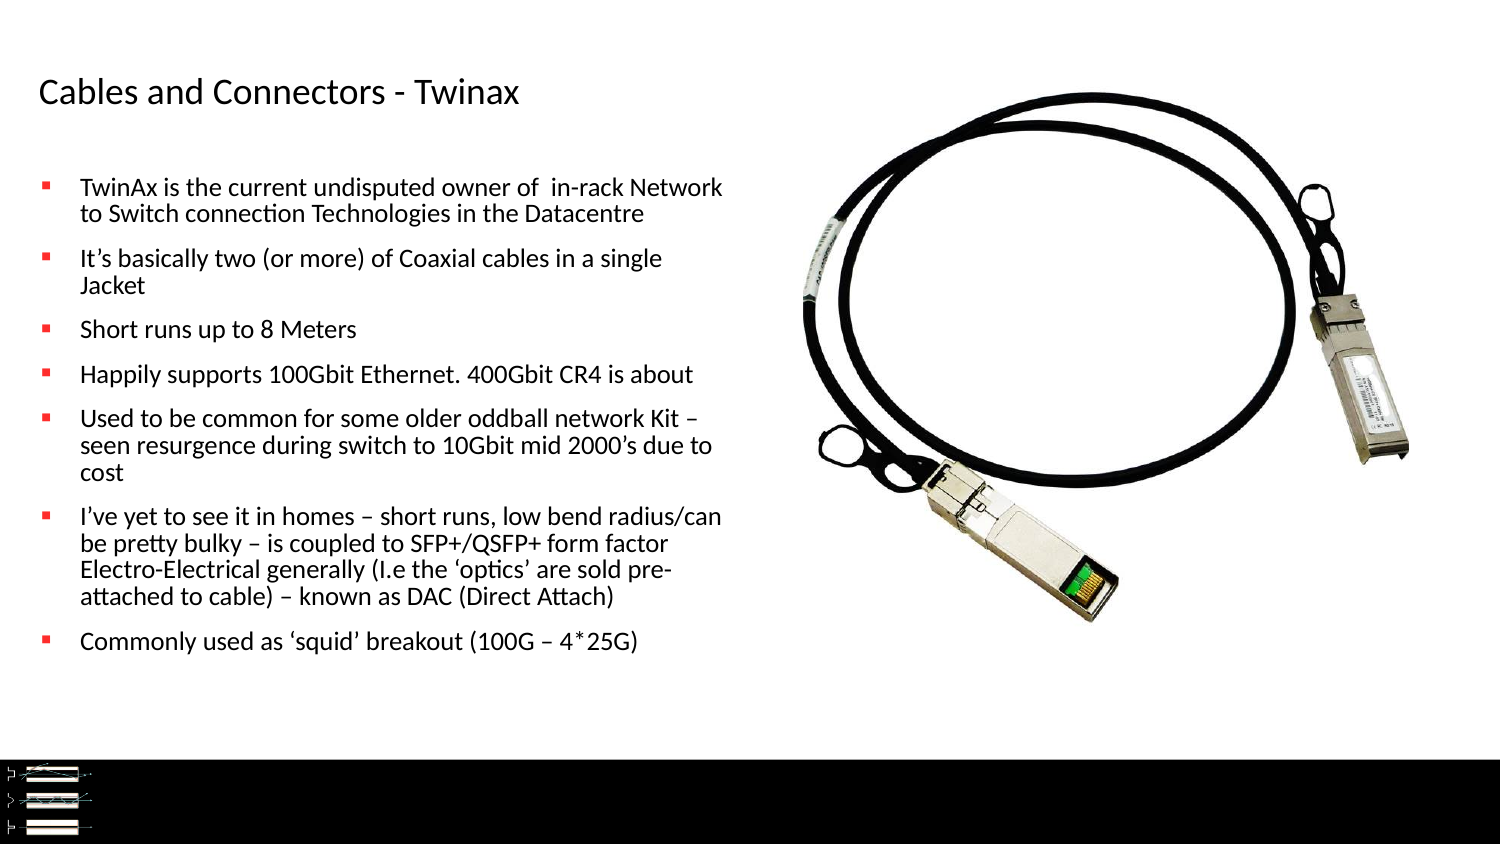

# Cables and Connectors - Twinax
TwinAx is the current undisputed owner of in-rack Network to Switch connection Technologies in the Datacentre
It’s basically two (or more) of Coaxial cables in a single Jacket
Short runs up to 8 Meters
Happily supports 100Gbit Ethernet. 400Gbit CR4 is about
Used to be common for some older oddball network Kit – seen resurgence during switch to 10Gbit mid 2000’s due to cost
I’ve yet to see it in homes – short runs, low bend radius/can be pretty bulky – is coupled to SFP+/QSFP+ form factor Electro-Electrical generally (I.e the ‘optics’ are sold pre-attached to cable) – known as DAC (Direct Attach)
Commonly used as ‘squid’ breakout (100G – 4*25G)